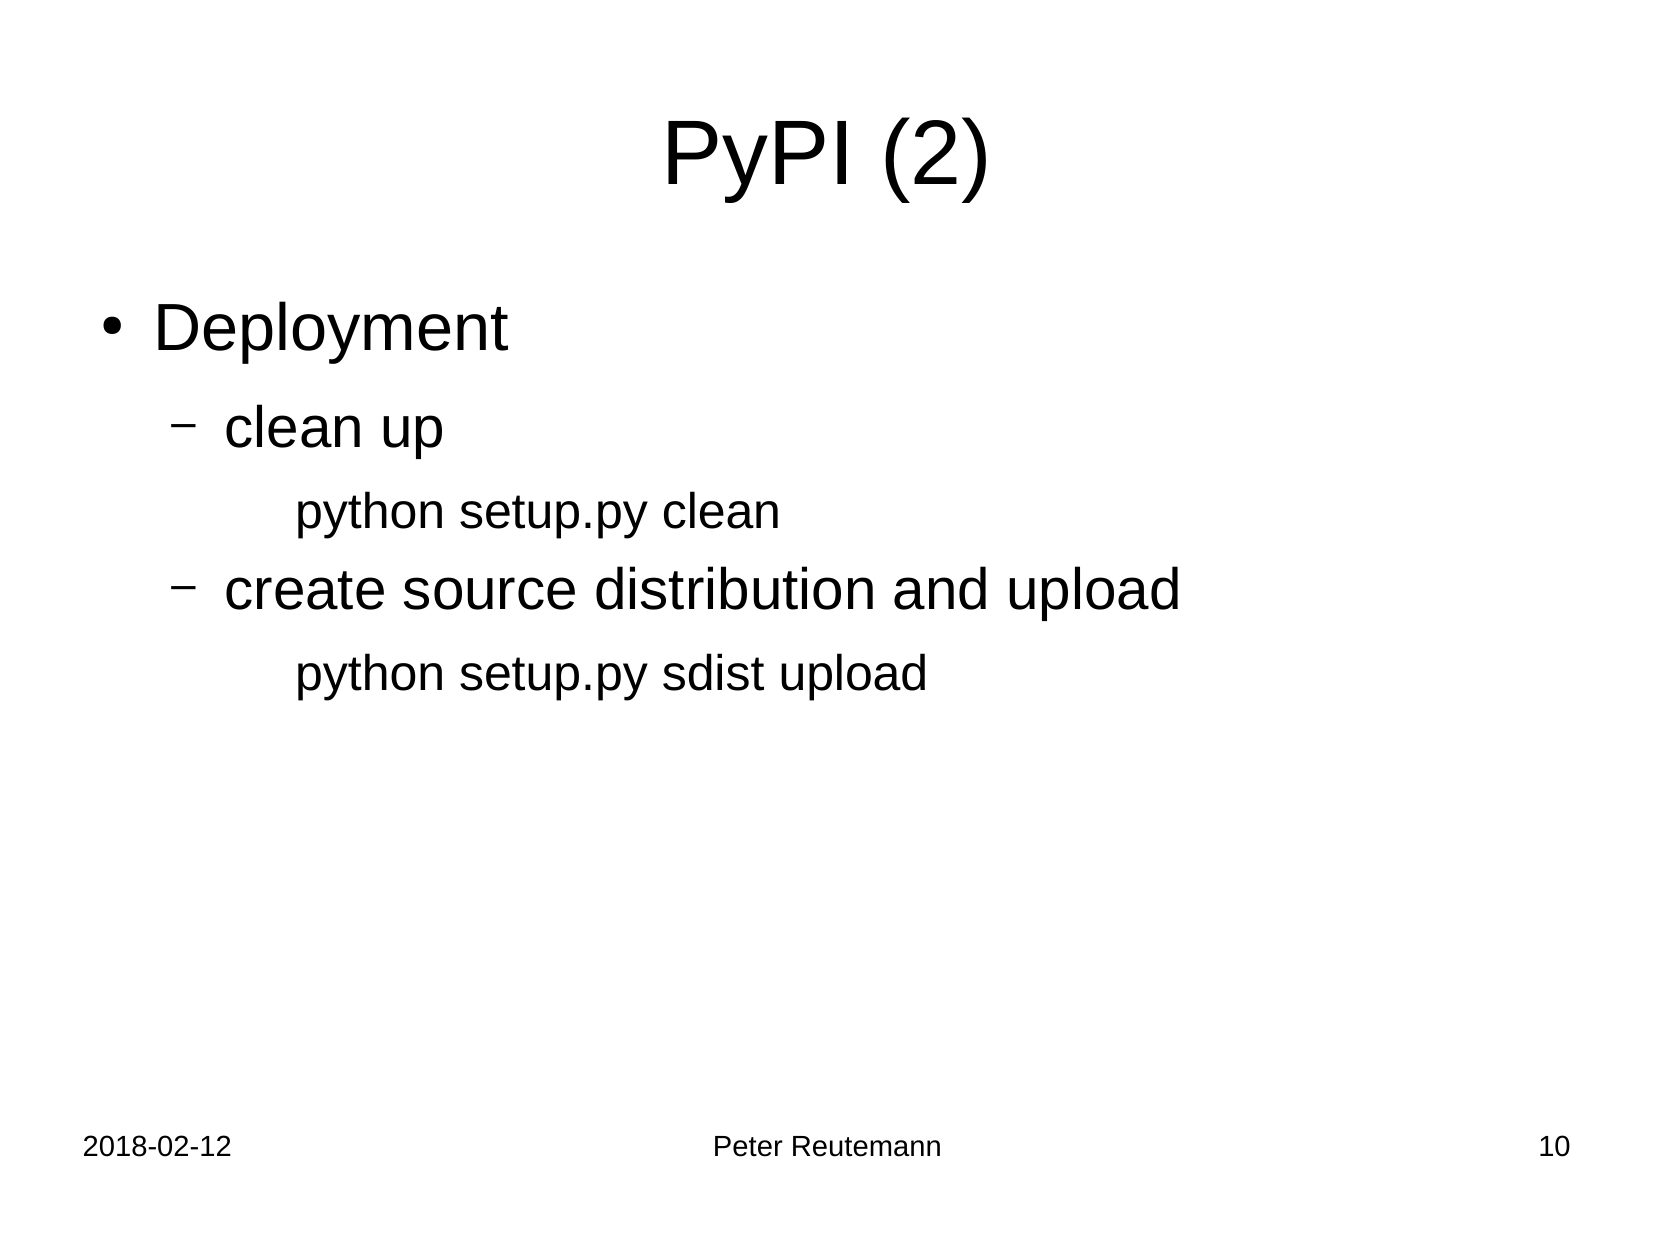

# PyPI (2)
Deployment
clean up
python setup.py clean
create source distribution and upload
python setup.py sdist upload
2018-02-12
Peter Reutemann
10